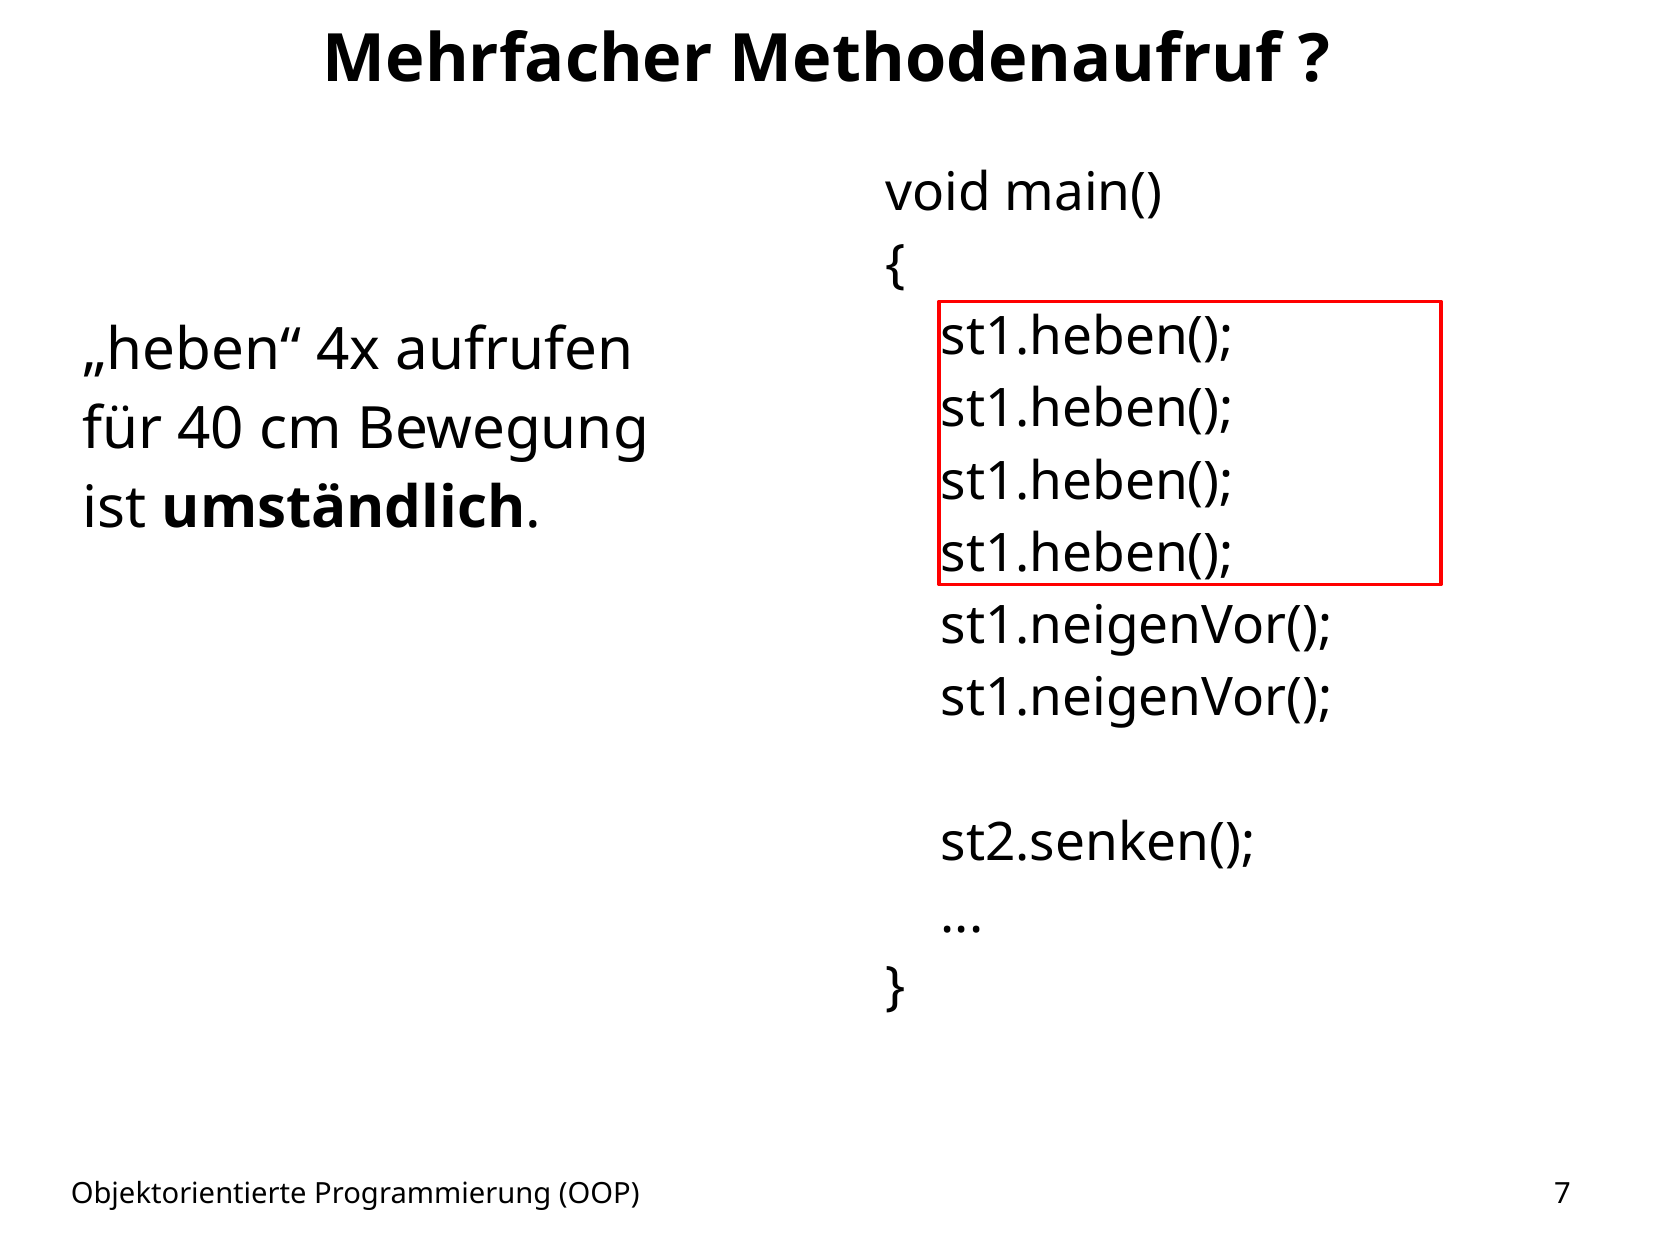

# Mehrfacher Methodenaufruf ?
void main()
{
 st1.heben();
 st1.heben();
 st1.heben();
 st1.heben();
 st1.neigenVor();
 st1.neigenVor();
 st2.senken();
 ...
}
„heben“ 4x aufrufen
für 40 cm Bewegung
ist umständlich.
Objektorientierte Programmierung (OOP)
7